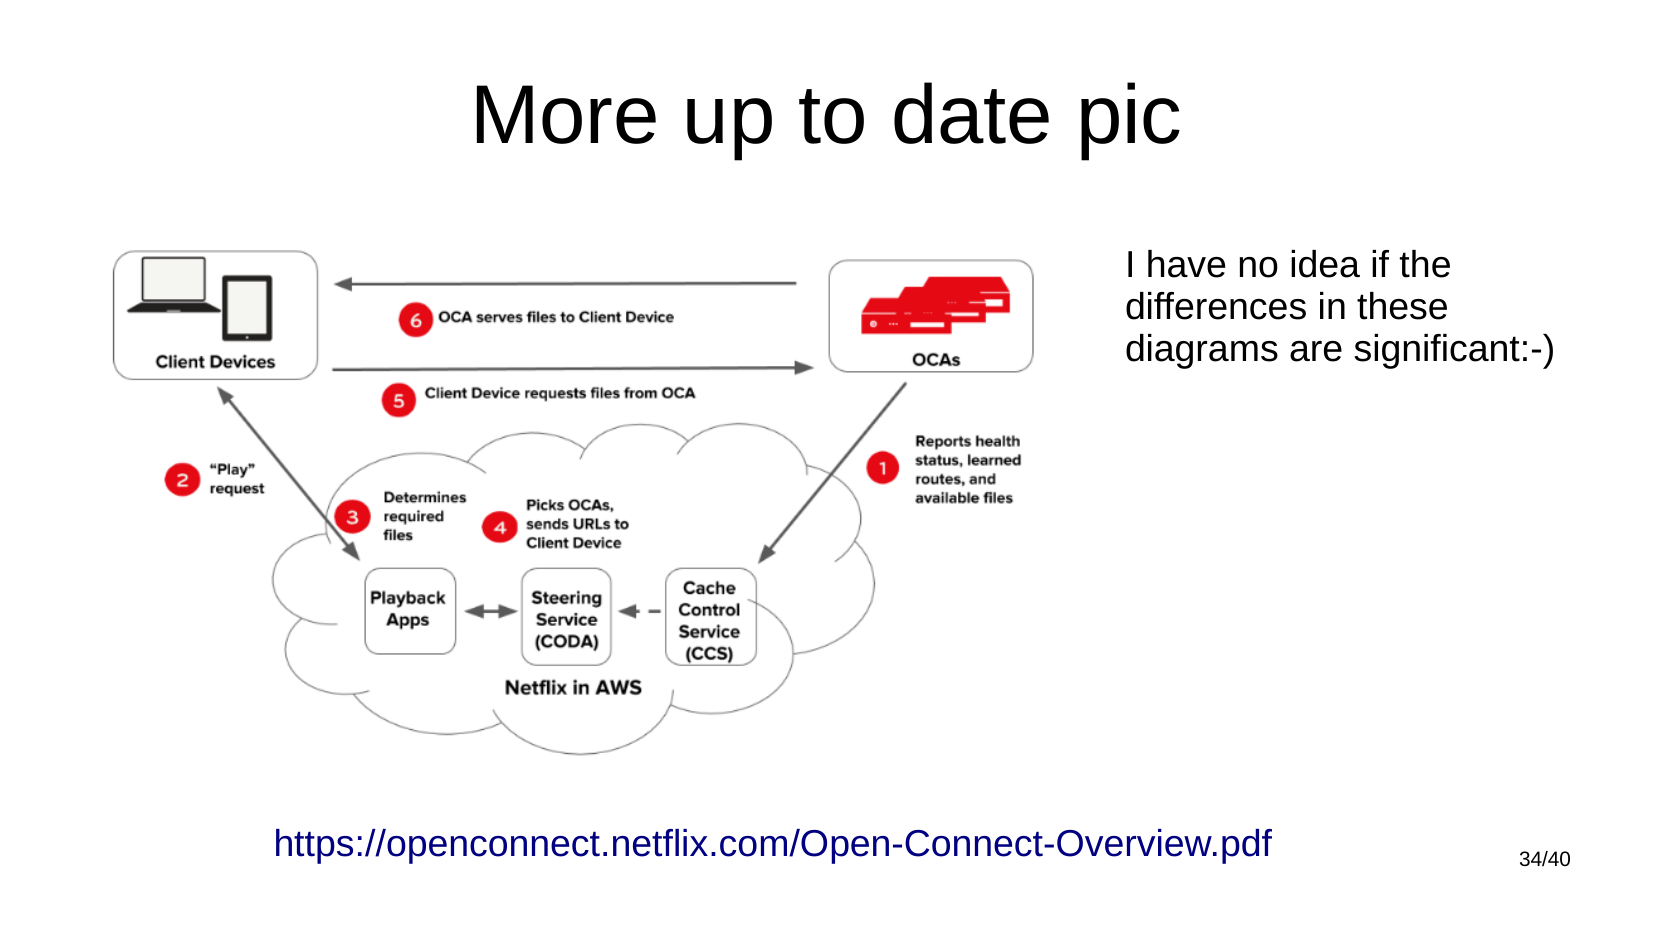

# More up to date pic
I have no idea if the differences in these diagrams are significant:-)
https://openconnect.netflix.com/Open-Connect-Overview.pdf
34